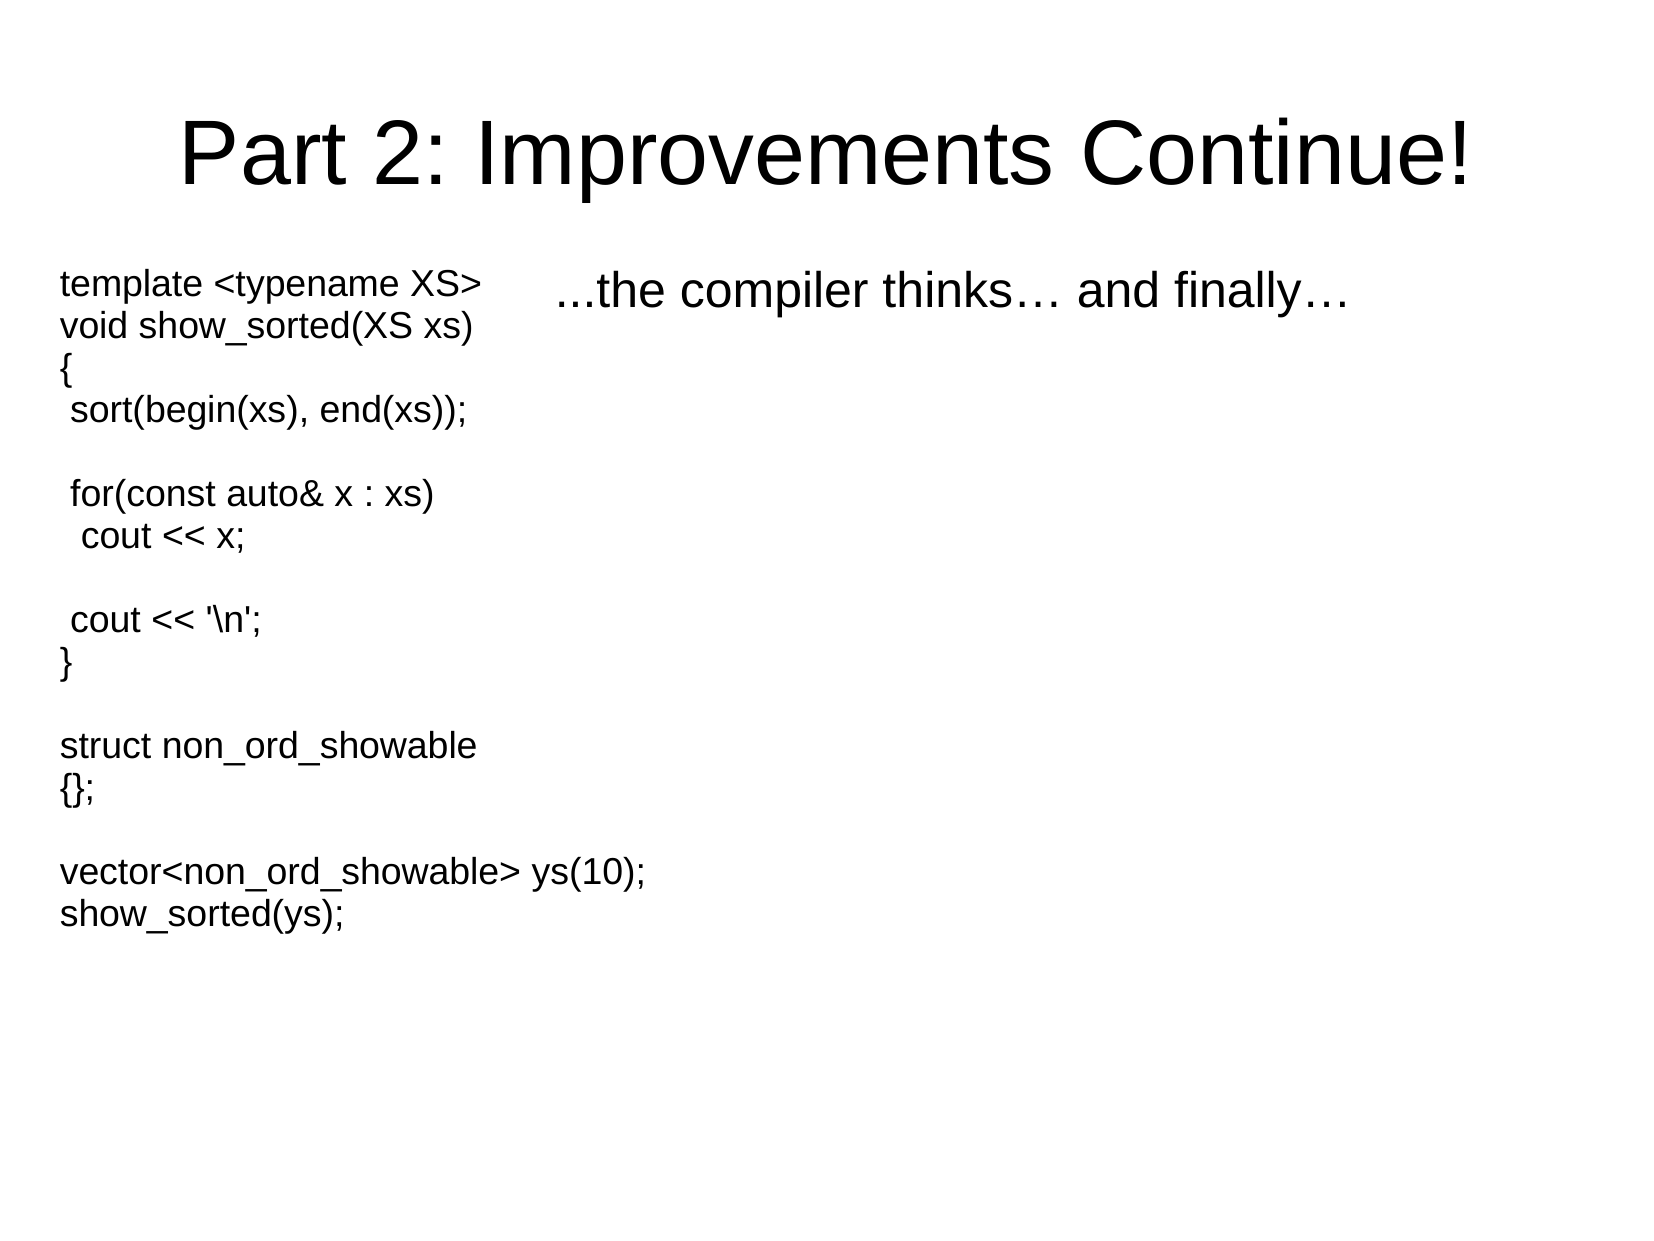

# Part 2: Improvements Continue!
template <typename XS>
void show_sorted(XS xs)
{
 sort(begin(xs), end(xs));
 for(const auto& x : xs)
 cout << x;
 cout << '\n';
}
struct non_ord_showable
{};
vector<non_ord_showable> ys(10);
show_sorted(ys);
...the compiler thinks… and finally…